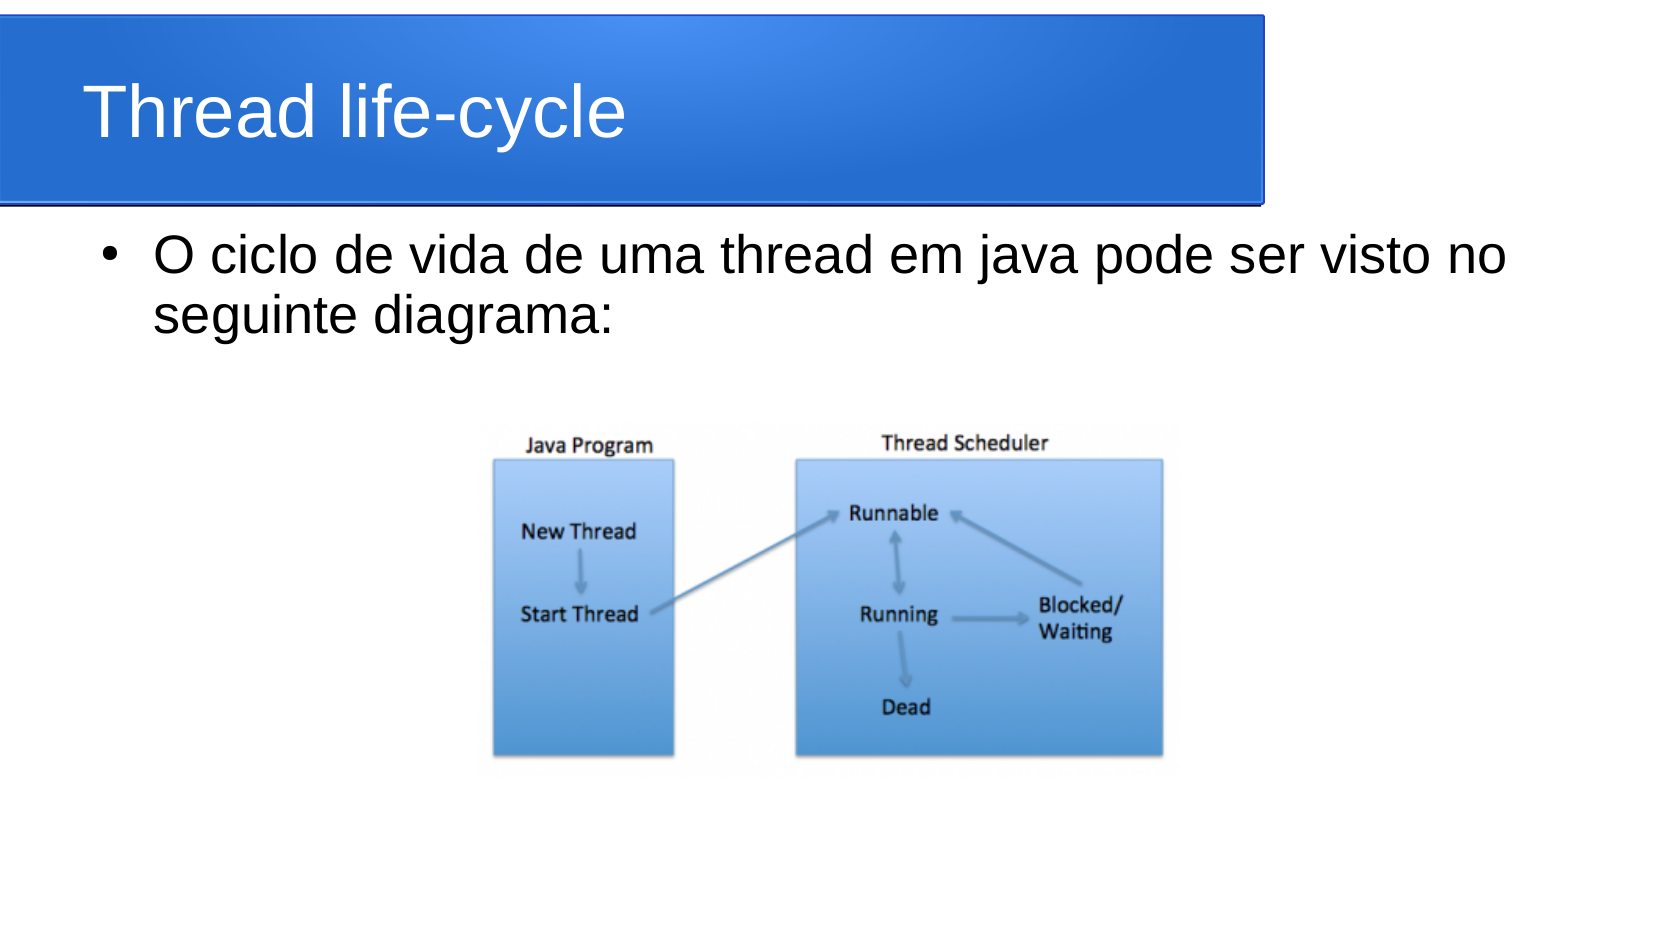

# Thread life-cycle
O ciclo de vida de uma thread em java pode ser visto no seguinte diagrama: